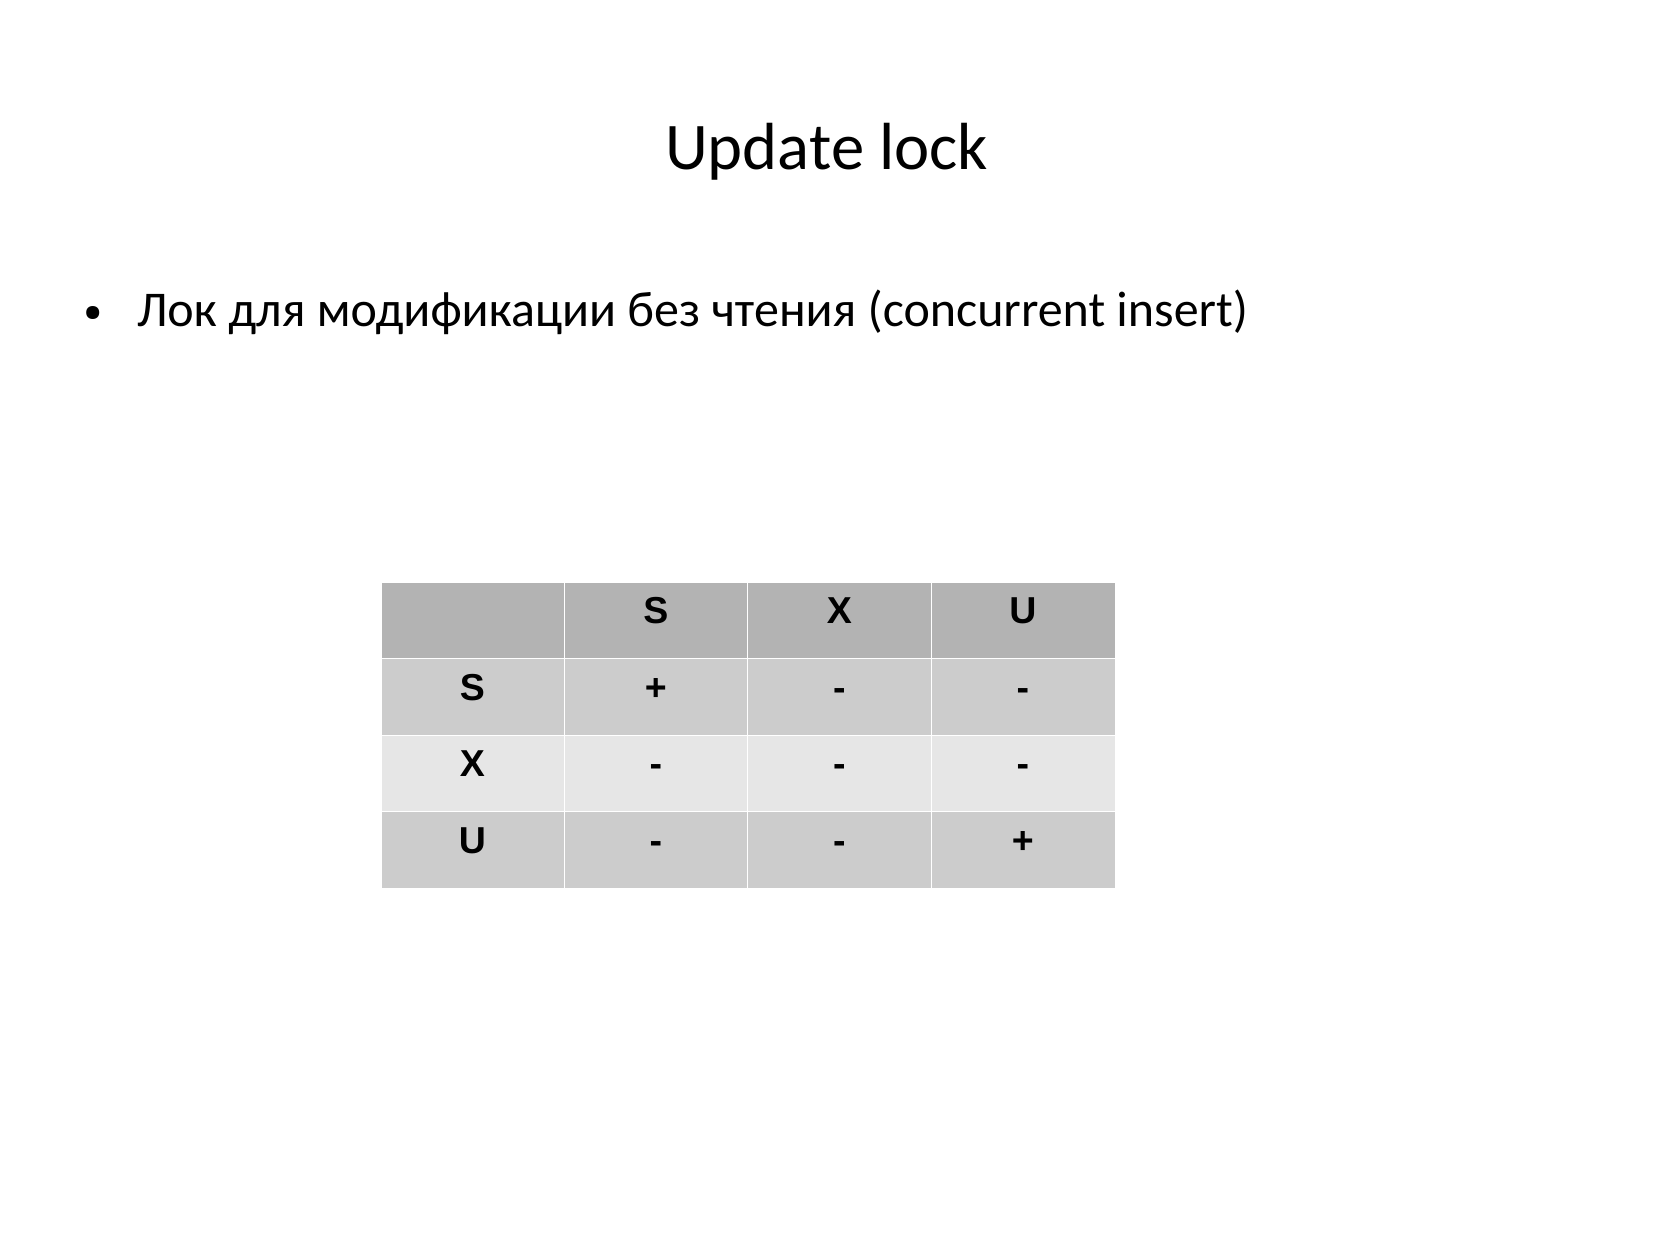

# Update lock
Лок для модификации без чтения (concurrent insert)
| | S | X | U |
| --- | --- | --- | --- |
| S | + | - | - |
| X | - | - | - |
| U | - | - | + |